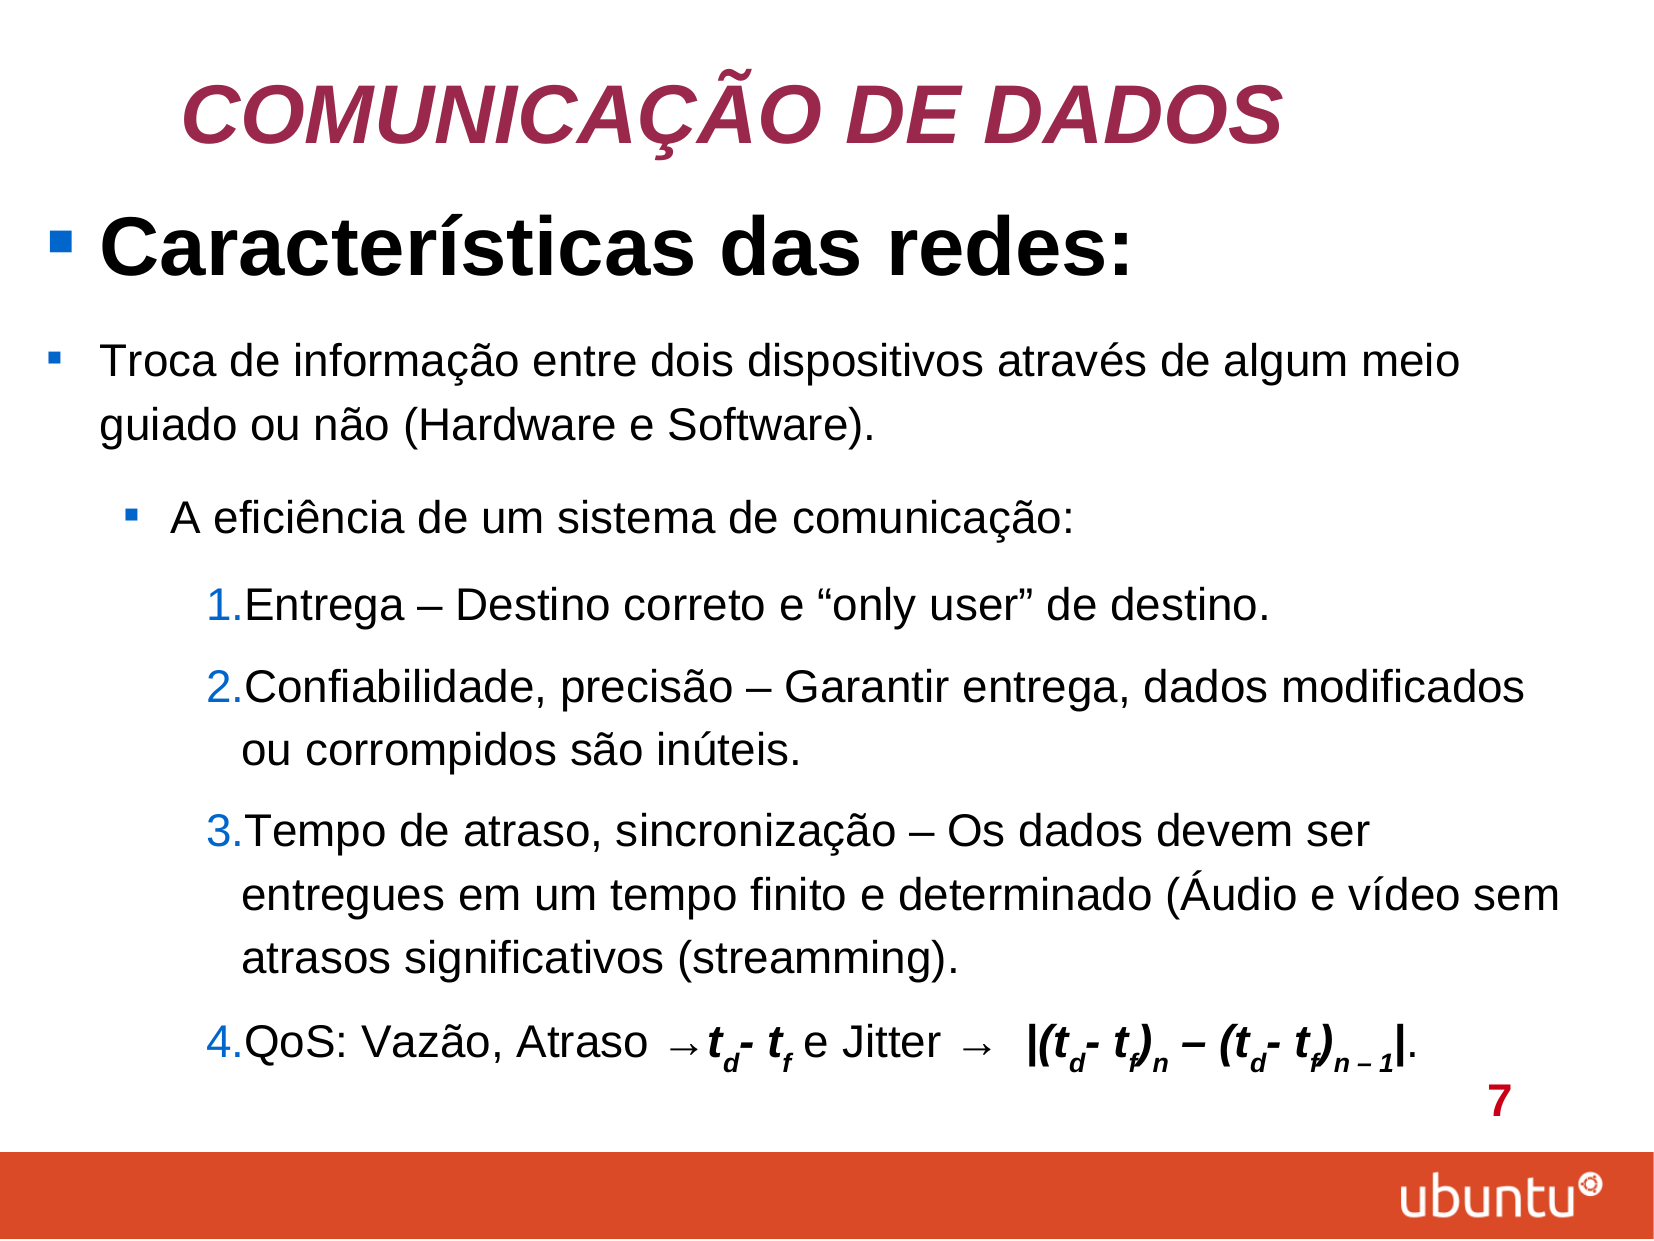

# COMUNICAÇÃO DE DADOS
Características das redes:
Troca de informação entre dois dispositivos através de algum meio guiado ou não (Hardware e Software).
A eficiência de um sistema de comunicação:
Entrega – Destino correto e “only user” de destino.
Confiabilidade, precisão – Garantir entrega, dados modificados ou corrompidos são inúteis.
Tempo de atraso, sincronização – Os dados devem ser entregues em um tempo finito e determinado (Áudio e vídeo sem atrasos significativos (streamming).
QoS: Vazão, Atraso →td- tf e Jitter → |(td- tf)n – (td- tf)n – 1|.